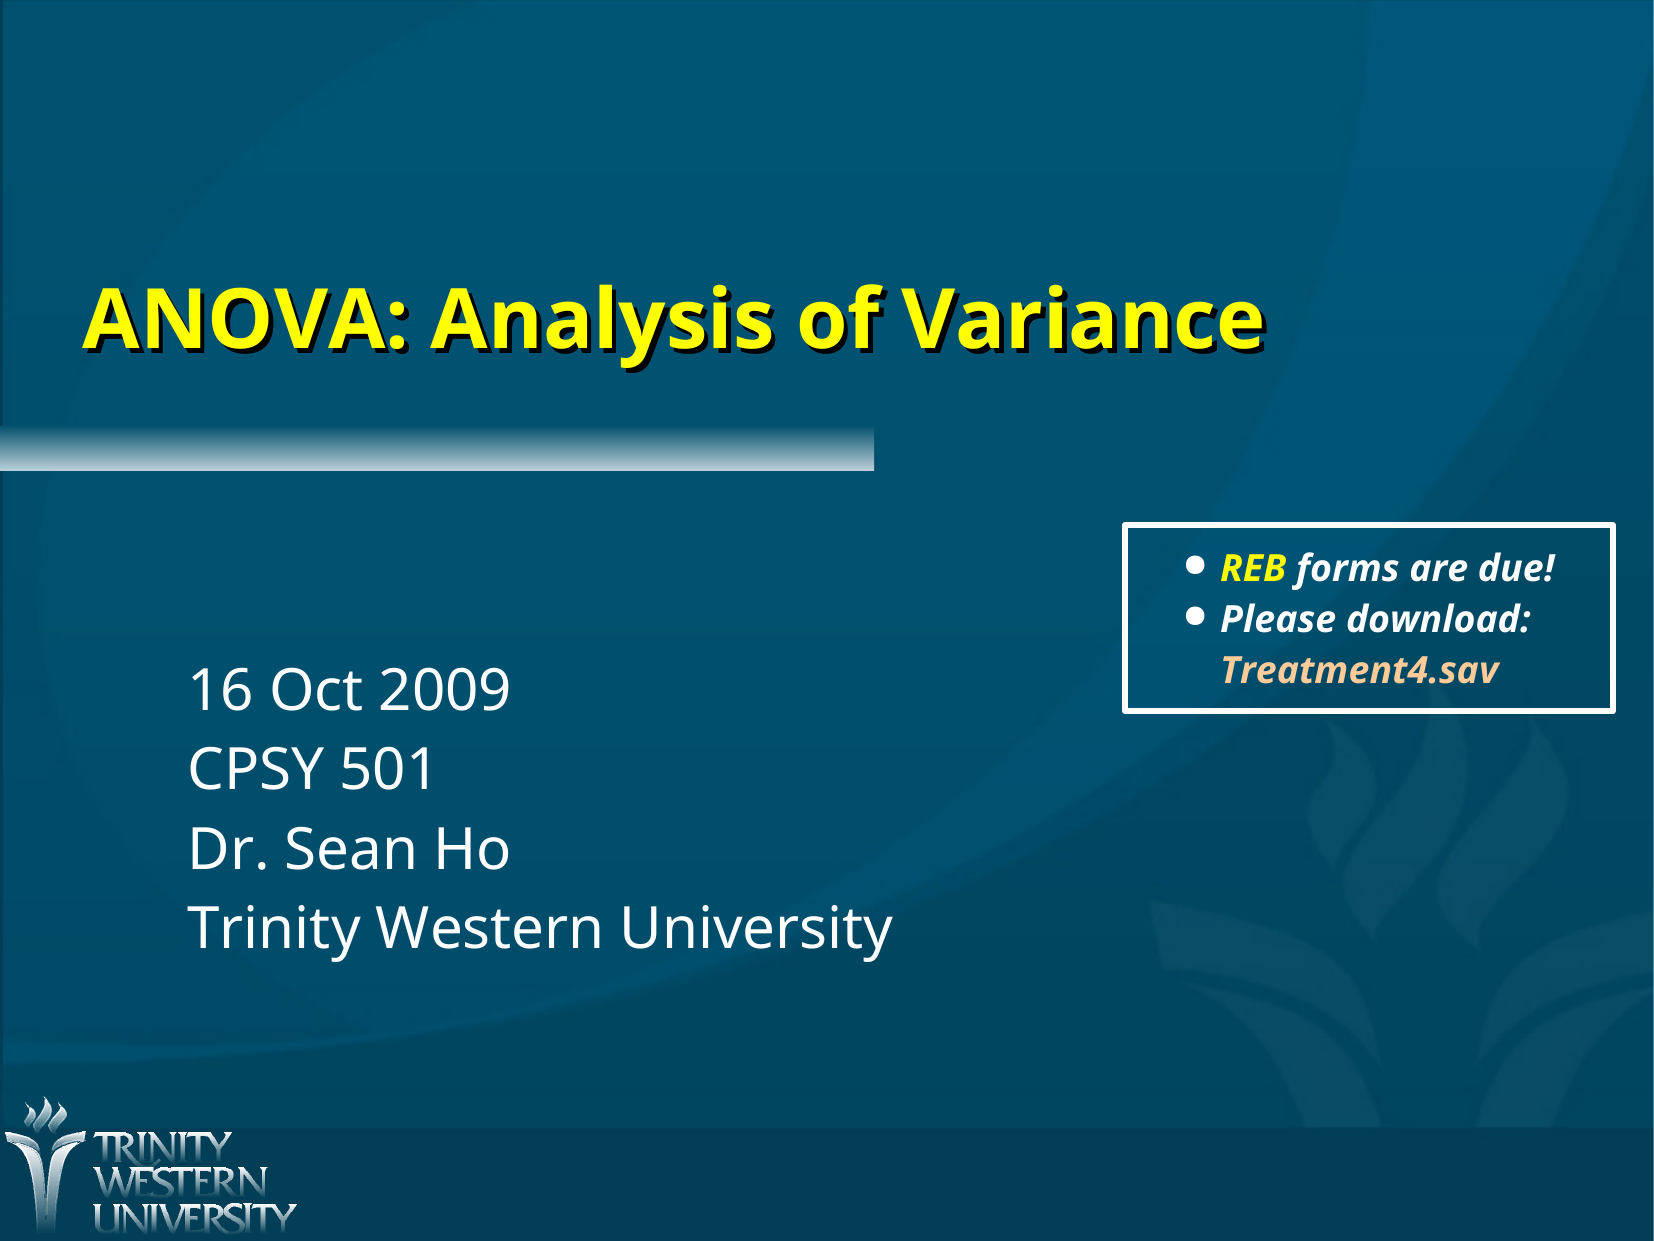

# ANOVA: Analysis of Variance
16 Oct 2009
CPSY 501
Dr. Sean Ho
Trinity Western University
REB forms are due!
Please download:
Treatment4.sav